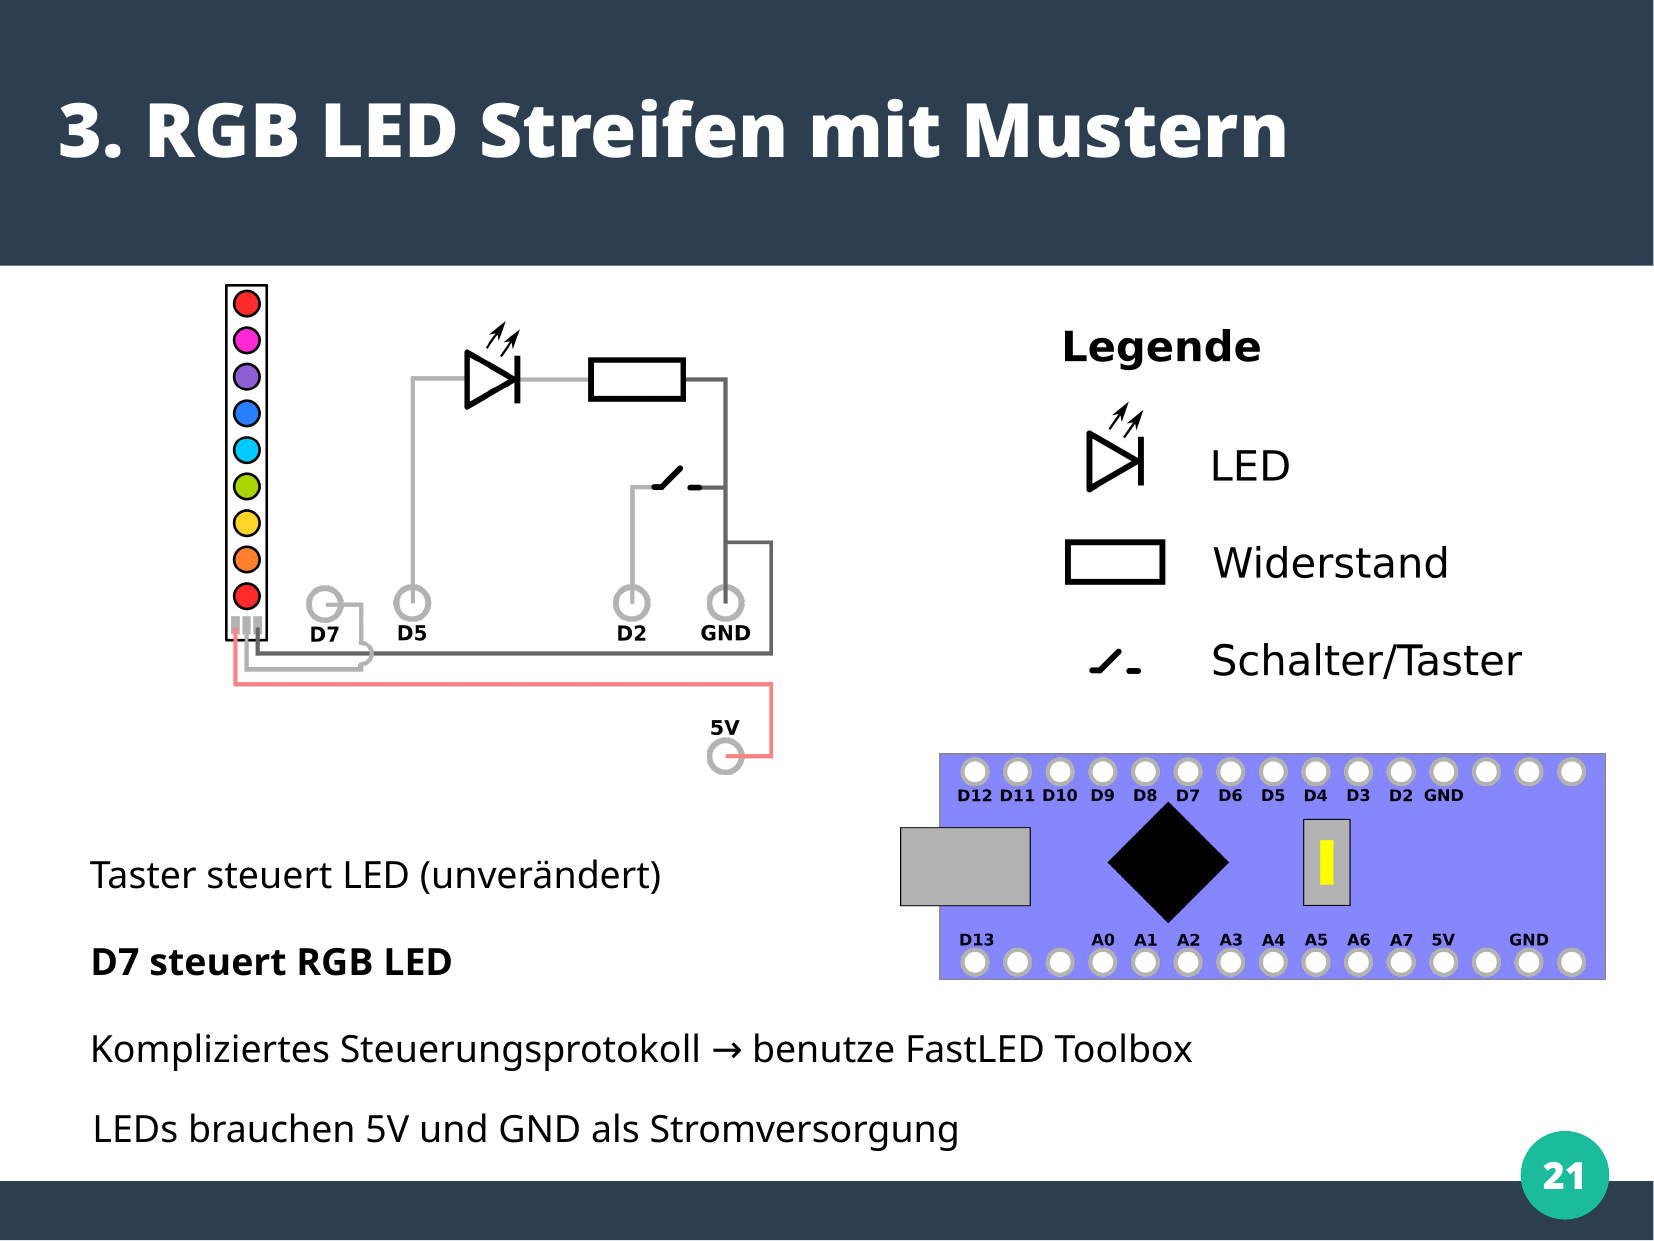

# 3. RGB LED Streifen mit Mustern
Taster steuert LED (unverändert)
D7 steuert RGB LED
Kompliziertes Steuerungsprotokoll → benutze FastLED Toolbox
LEDs brauchen 5V und GND als Stromversorgung
21